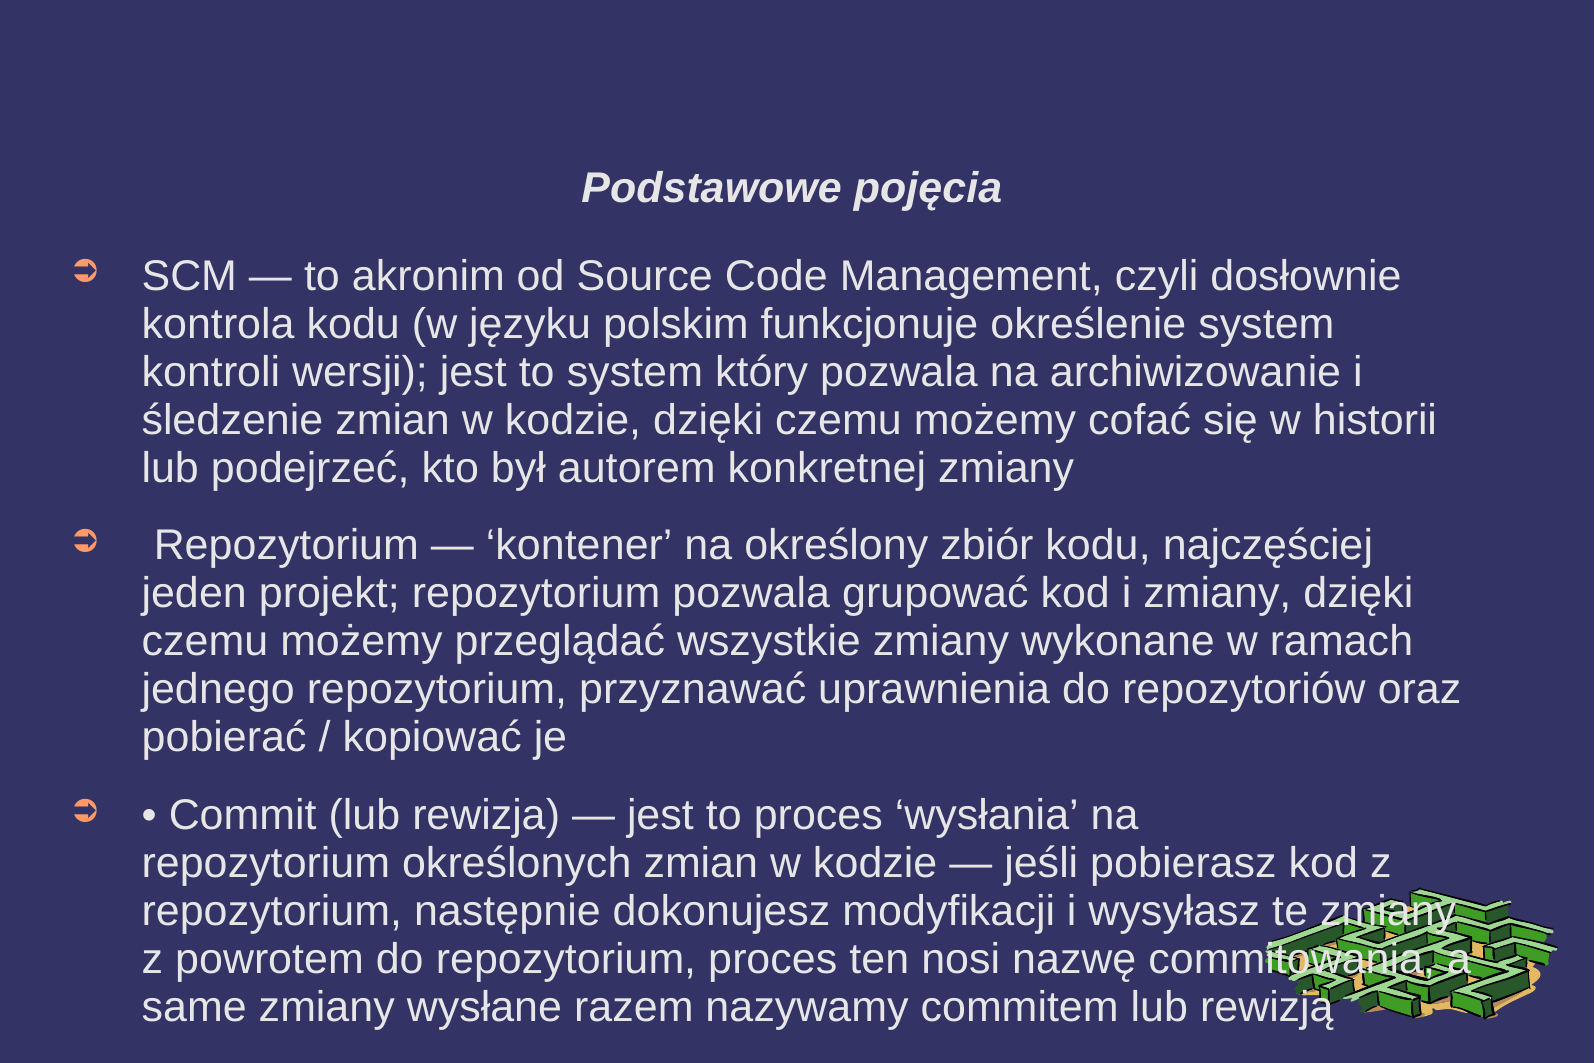

# Podstawowe pojęcia
SCM — to akronim od Source Code Management, czyli dosłownie kontrola kodu (w języku polskim funkcjonuje określenie system kontroli wersji); jest to system który pozwala na archiwizowanie i śledzenie zmian w kodzie, dzięki czemu możemy cofać się w historii lub podejrzeć, kto był autorem konkretnej zmiany
 Repozytorium — ‘kontener’ na określony zbiór kodu, najczęściej jeden projekt; repozytorium pozwala grupować kod i zmiany, dzięki czemu możemy przeglądać wszystkie zmiany wykonane w ramach jednego repozytorium, przyznawać uprawnienia do repozytoriów oraz pobierać / kopiować je
• Commit (lub rewizja) — jest to proces ‘wysłania’ na repozytorium określonych zmian w kodzie — jeśli pobierasz kod z repozytorium, następnie dokonujesz modyfikacji i wysyłasz te zmiany z powrotem do repozytorium, proces ten nosi nazwę commitowania, a same zmiany wysłane razem nazywamy commitem lub rewizją